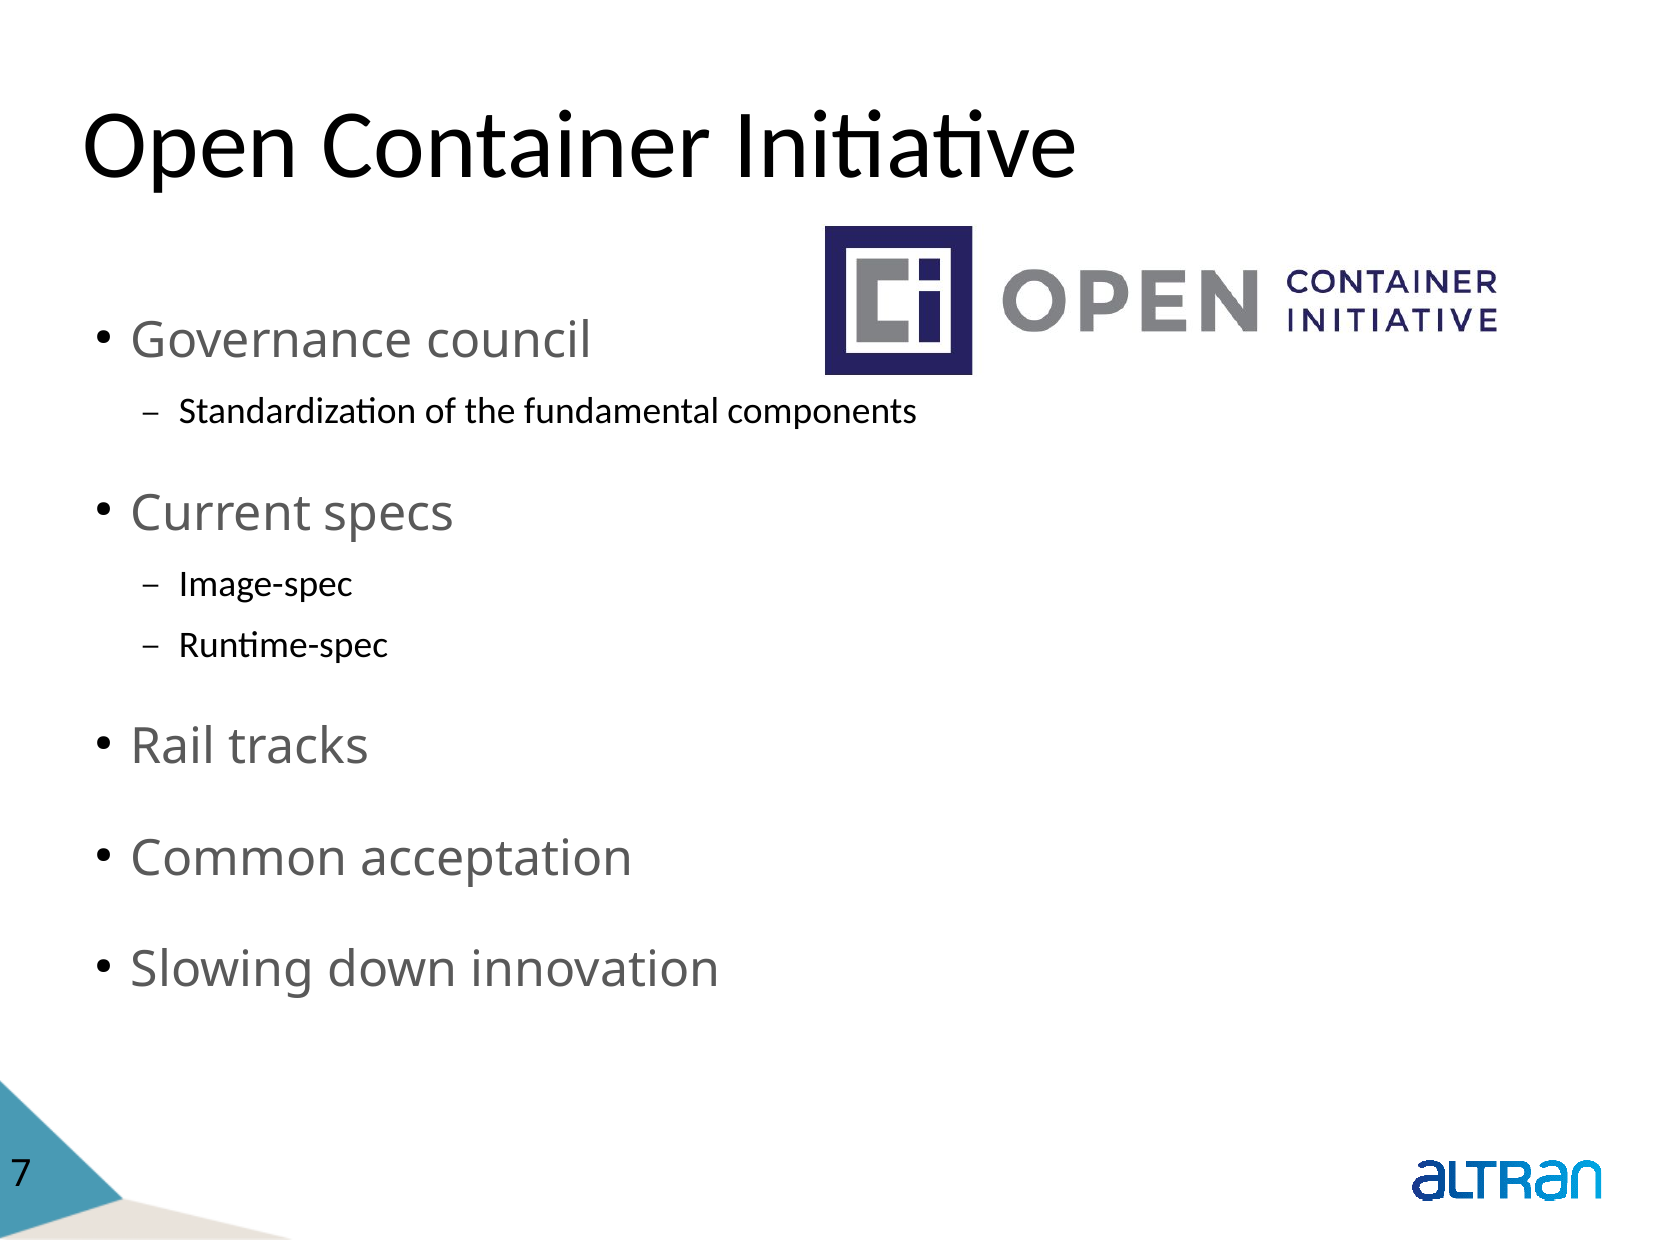

# Open Container Initiative
Governance council
Standardization of the fundamental components
Current specs
Image-spec
Runtime-spec
Rail tracks
Common acceptation
Slowing down innovation
7